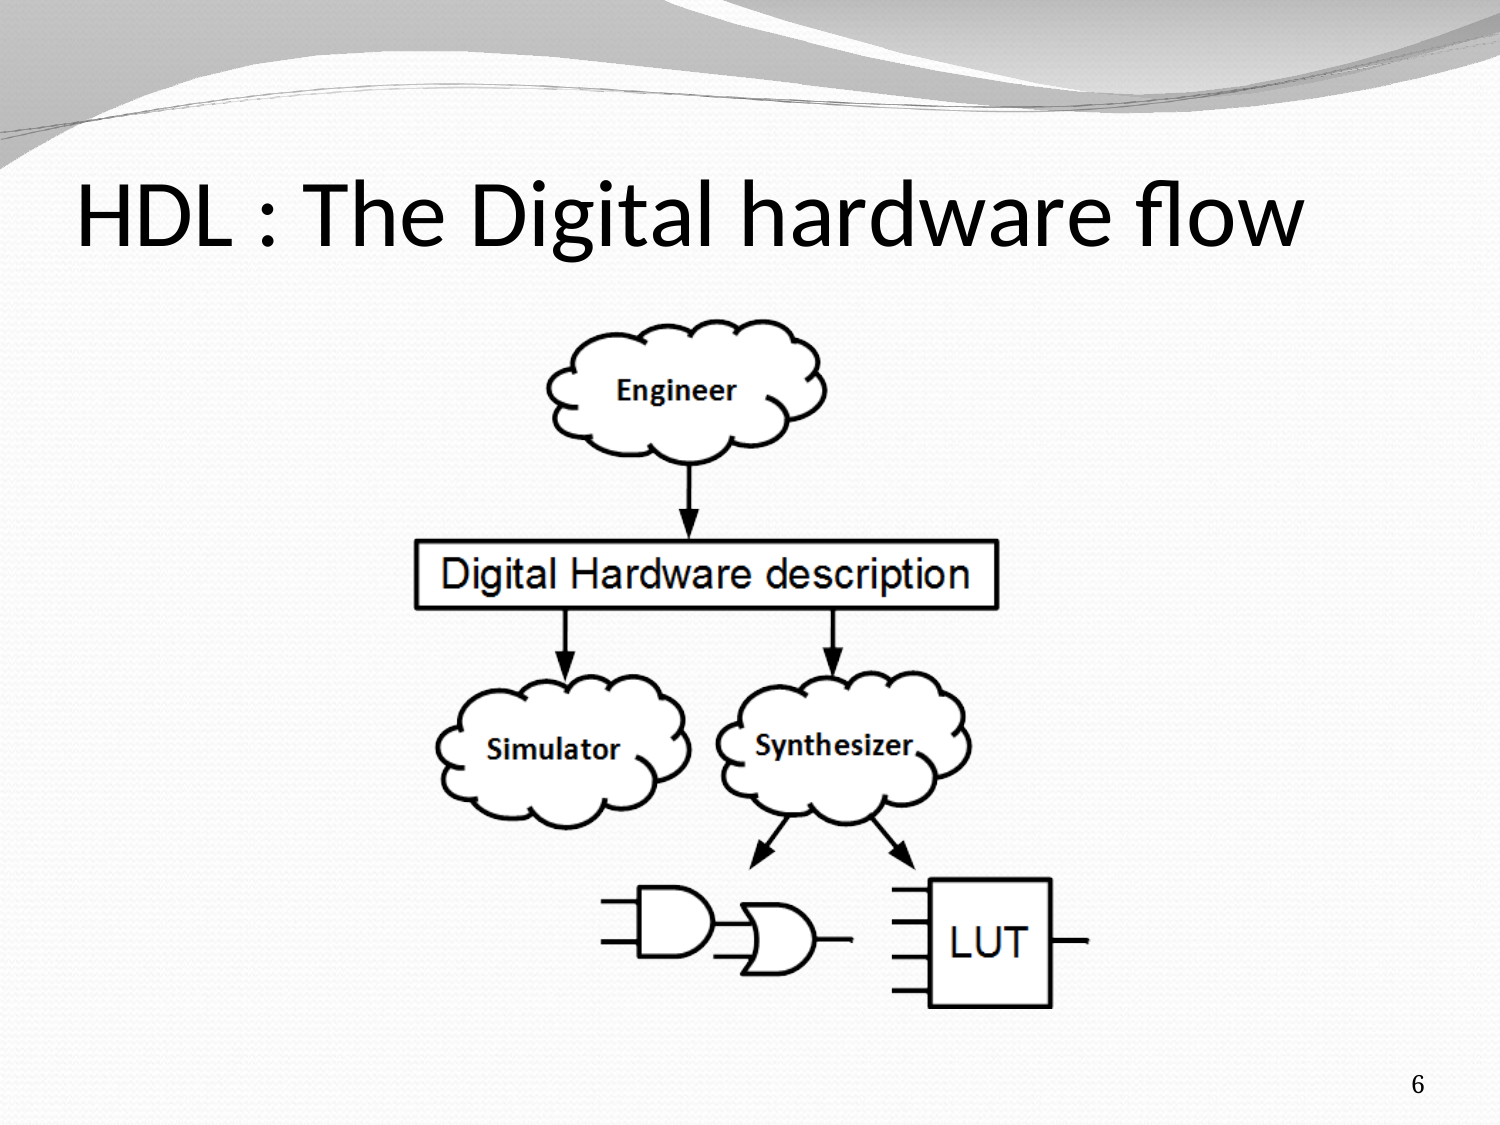

# HDL : The Digital hardware flow